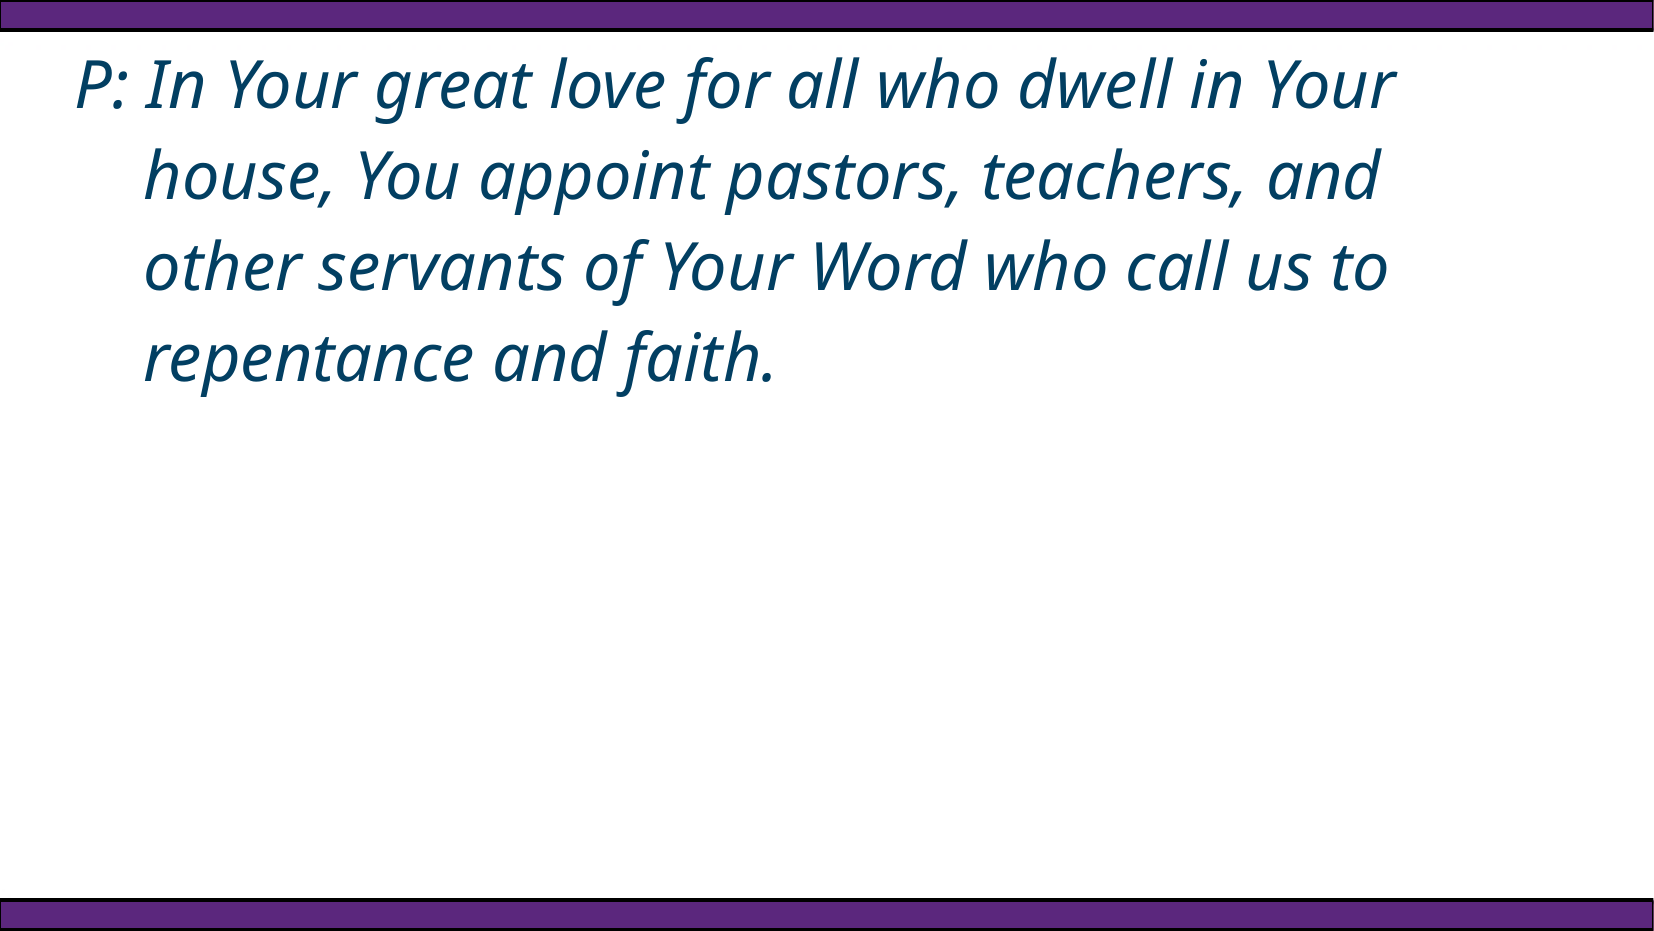

P: In Your great love for all who dwell in Your
 house, You appoint pastors, teachers, and
 other servants of Your Word who call us to
 repentance and faith.